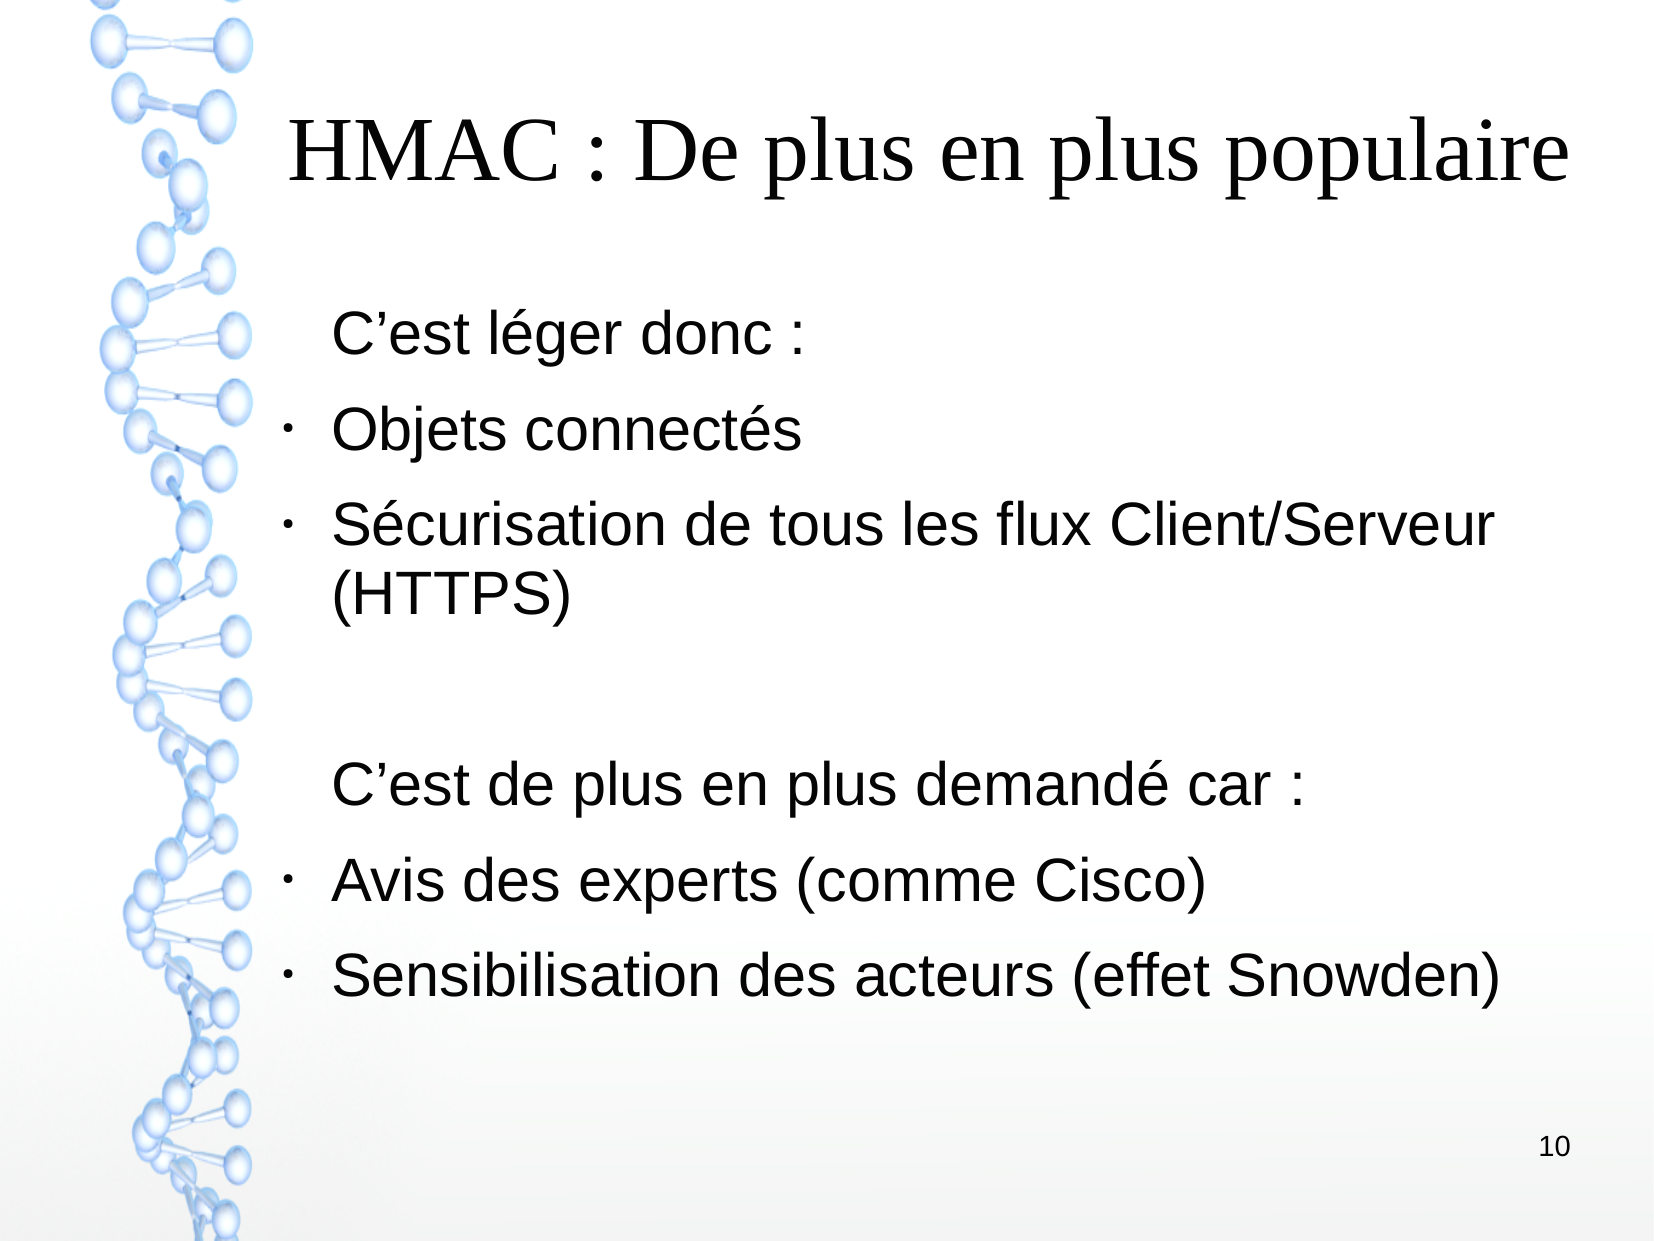

# HMAC : De plus en plus populaire
C’est léger donc :
Objets connectés
Sécurisation de tous les flux Client/Serveur (HTTPS)
C’est de plus en plus demandé car :
Avis des experts (comme Cisco)
Sensibilisation des acteurs (effet Snowden)
10